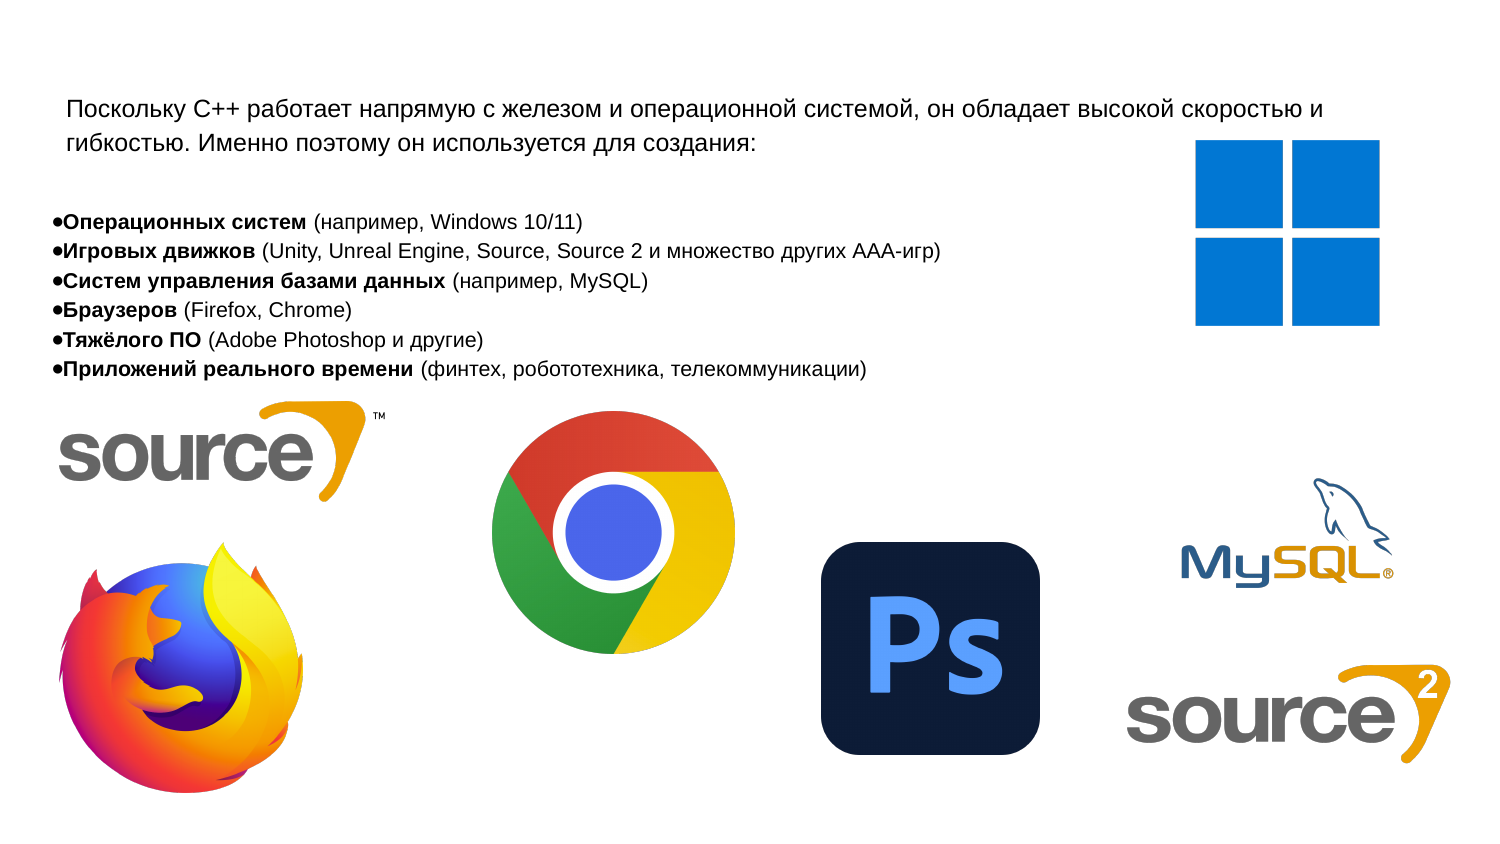

# Поскольку C++ работает напрямую с железом и операционной системой, он обладает высокой скоростью и гибкостью. Именно поэтому он используется для создания:
Операционных систем (например, Windows 10/11)
Игровых движков (Unity, Unreal Engine, Source, Source 2 и множество других AAA-игр)
Систем управления базами данных (например, MySQL)
Браузеров (Firefox, Chrome)
Тяжёлого ПО (Adobe Photoshop и другие)
Приложений реального времени (финтех, робототехника, телекоммуникации)